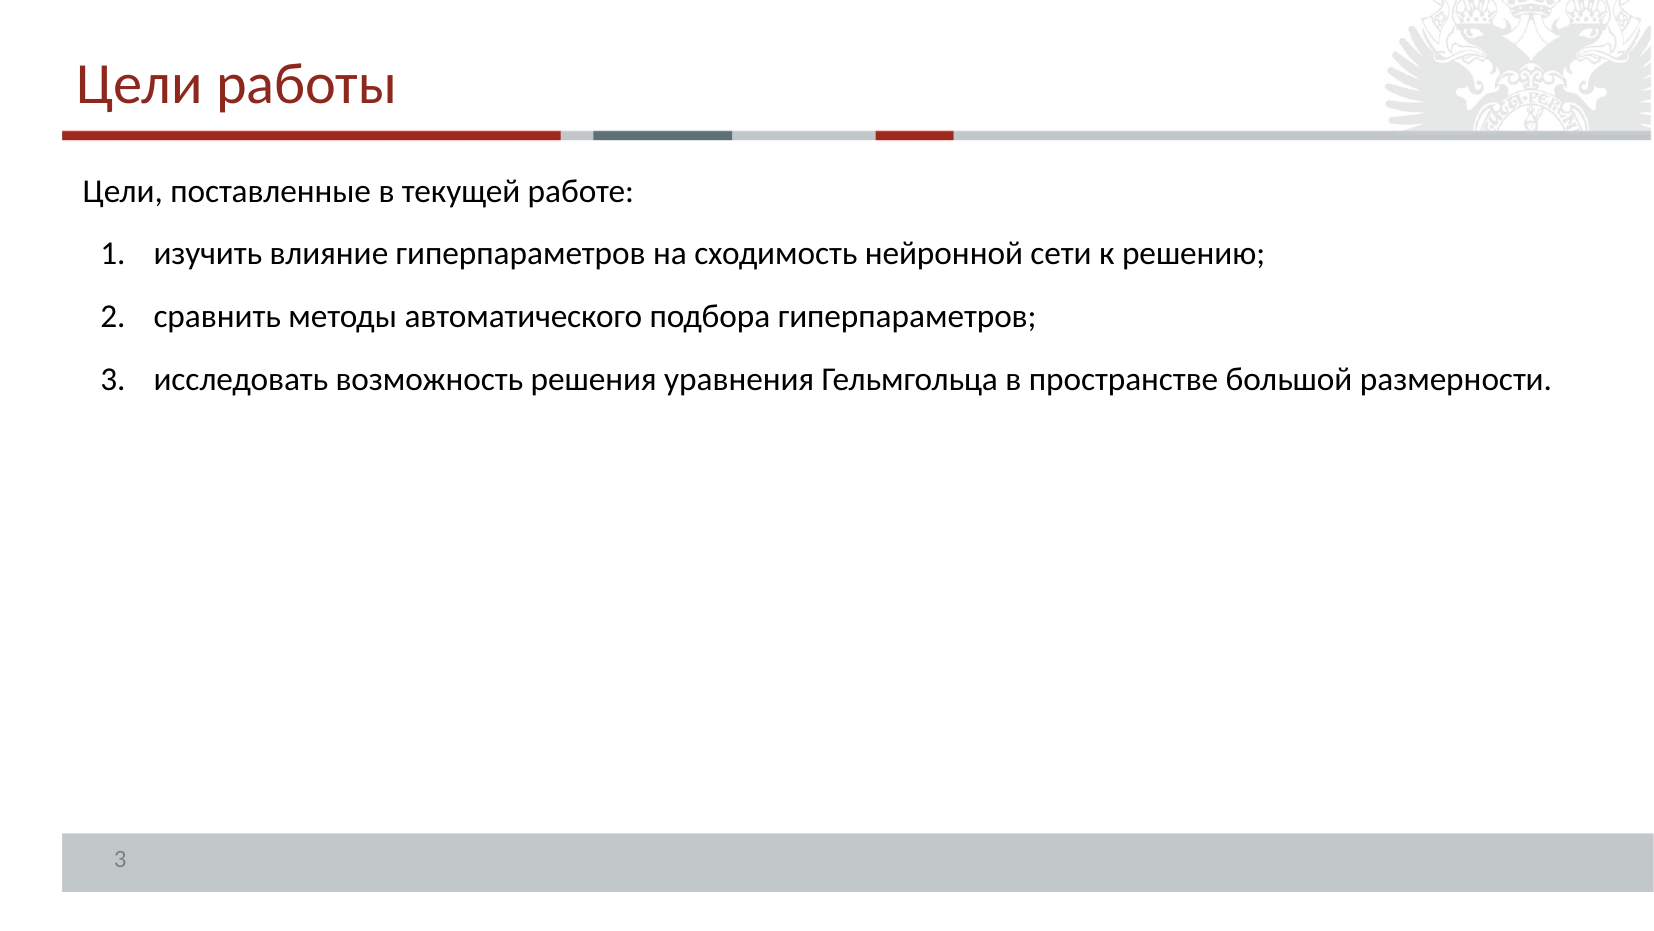

# Цели работы
Цели, поставленные в текущей работе:
изучить влияние гиперпараметров на сходимость нейронной сети к решению;
сравнить методы автоматического подбора гиперпараметров;
исследовать возможность решения уравнения Гельмгольца в пространстве большой размерности.
3